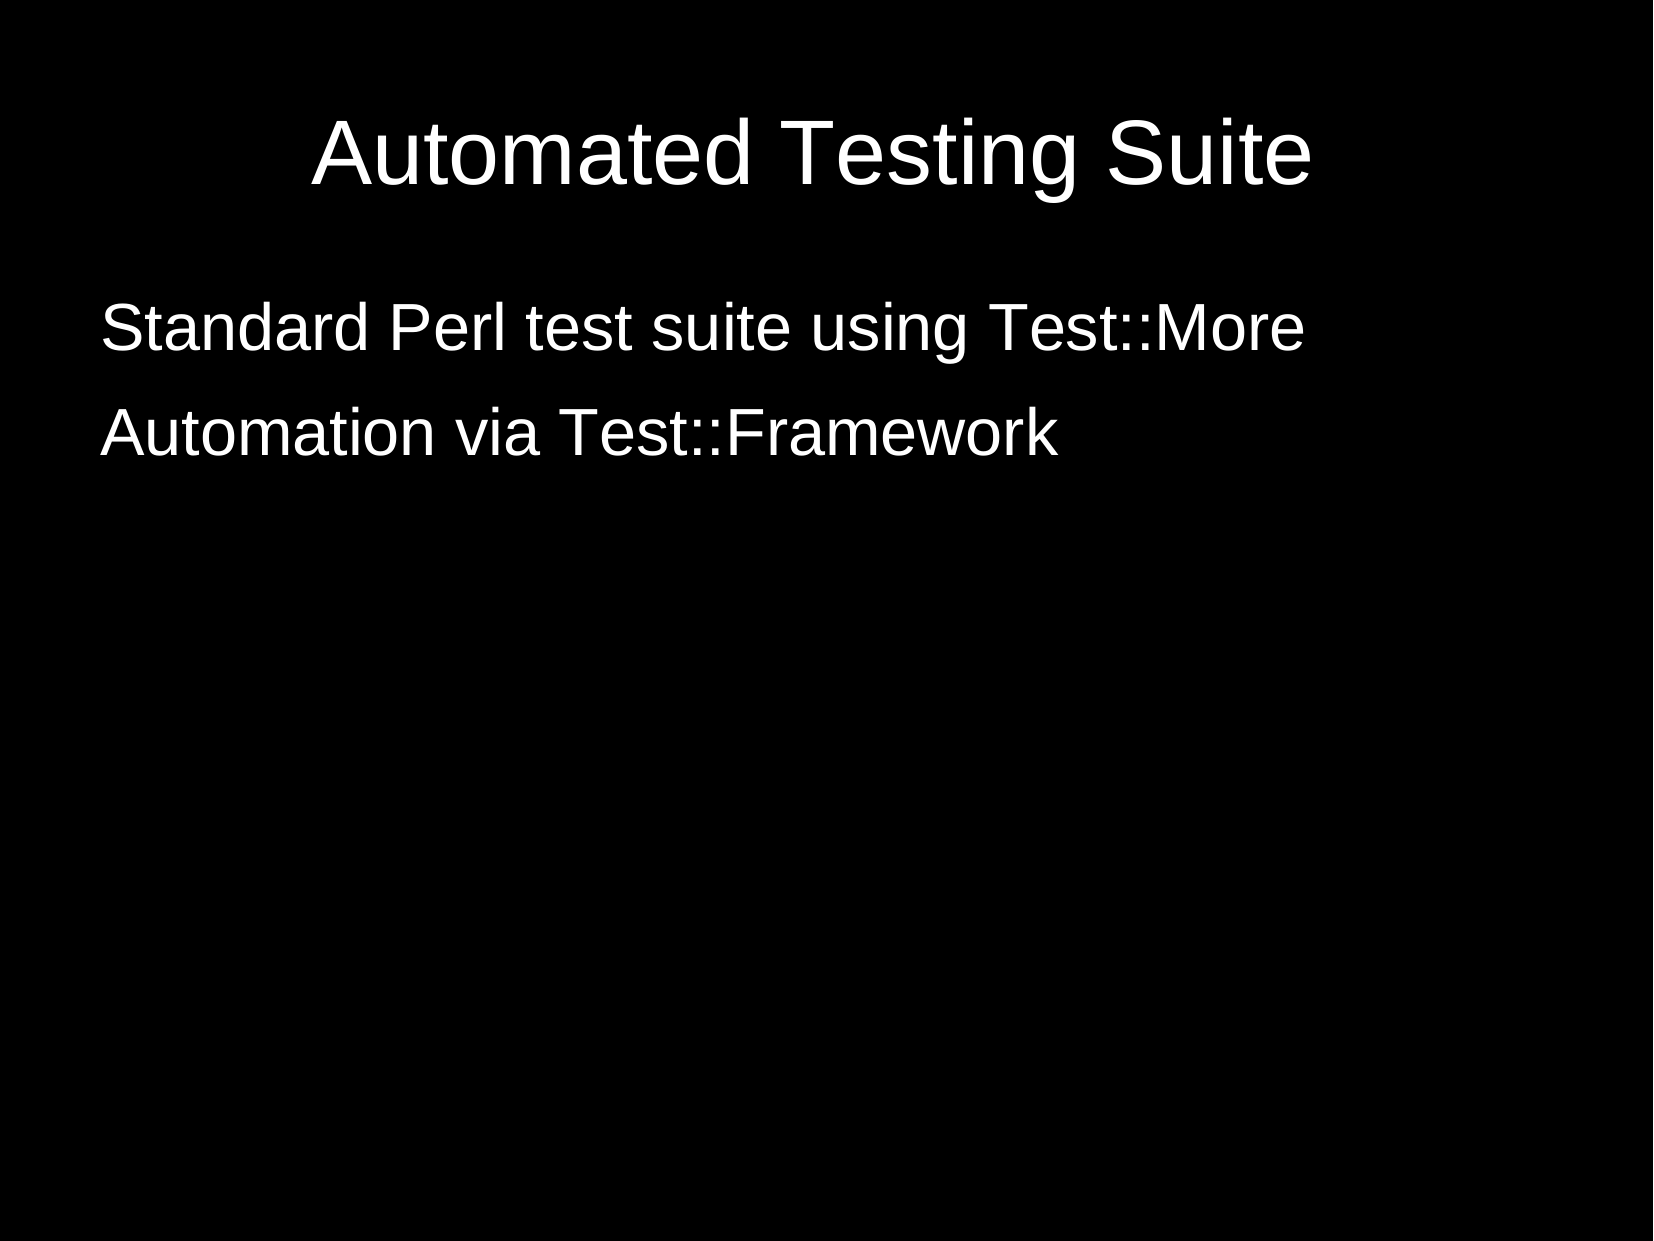

# Automated Testing Suite
Standard Perl test suite using Test::More
Automation via Test::Framework